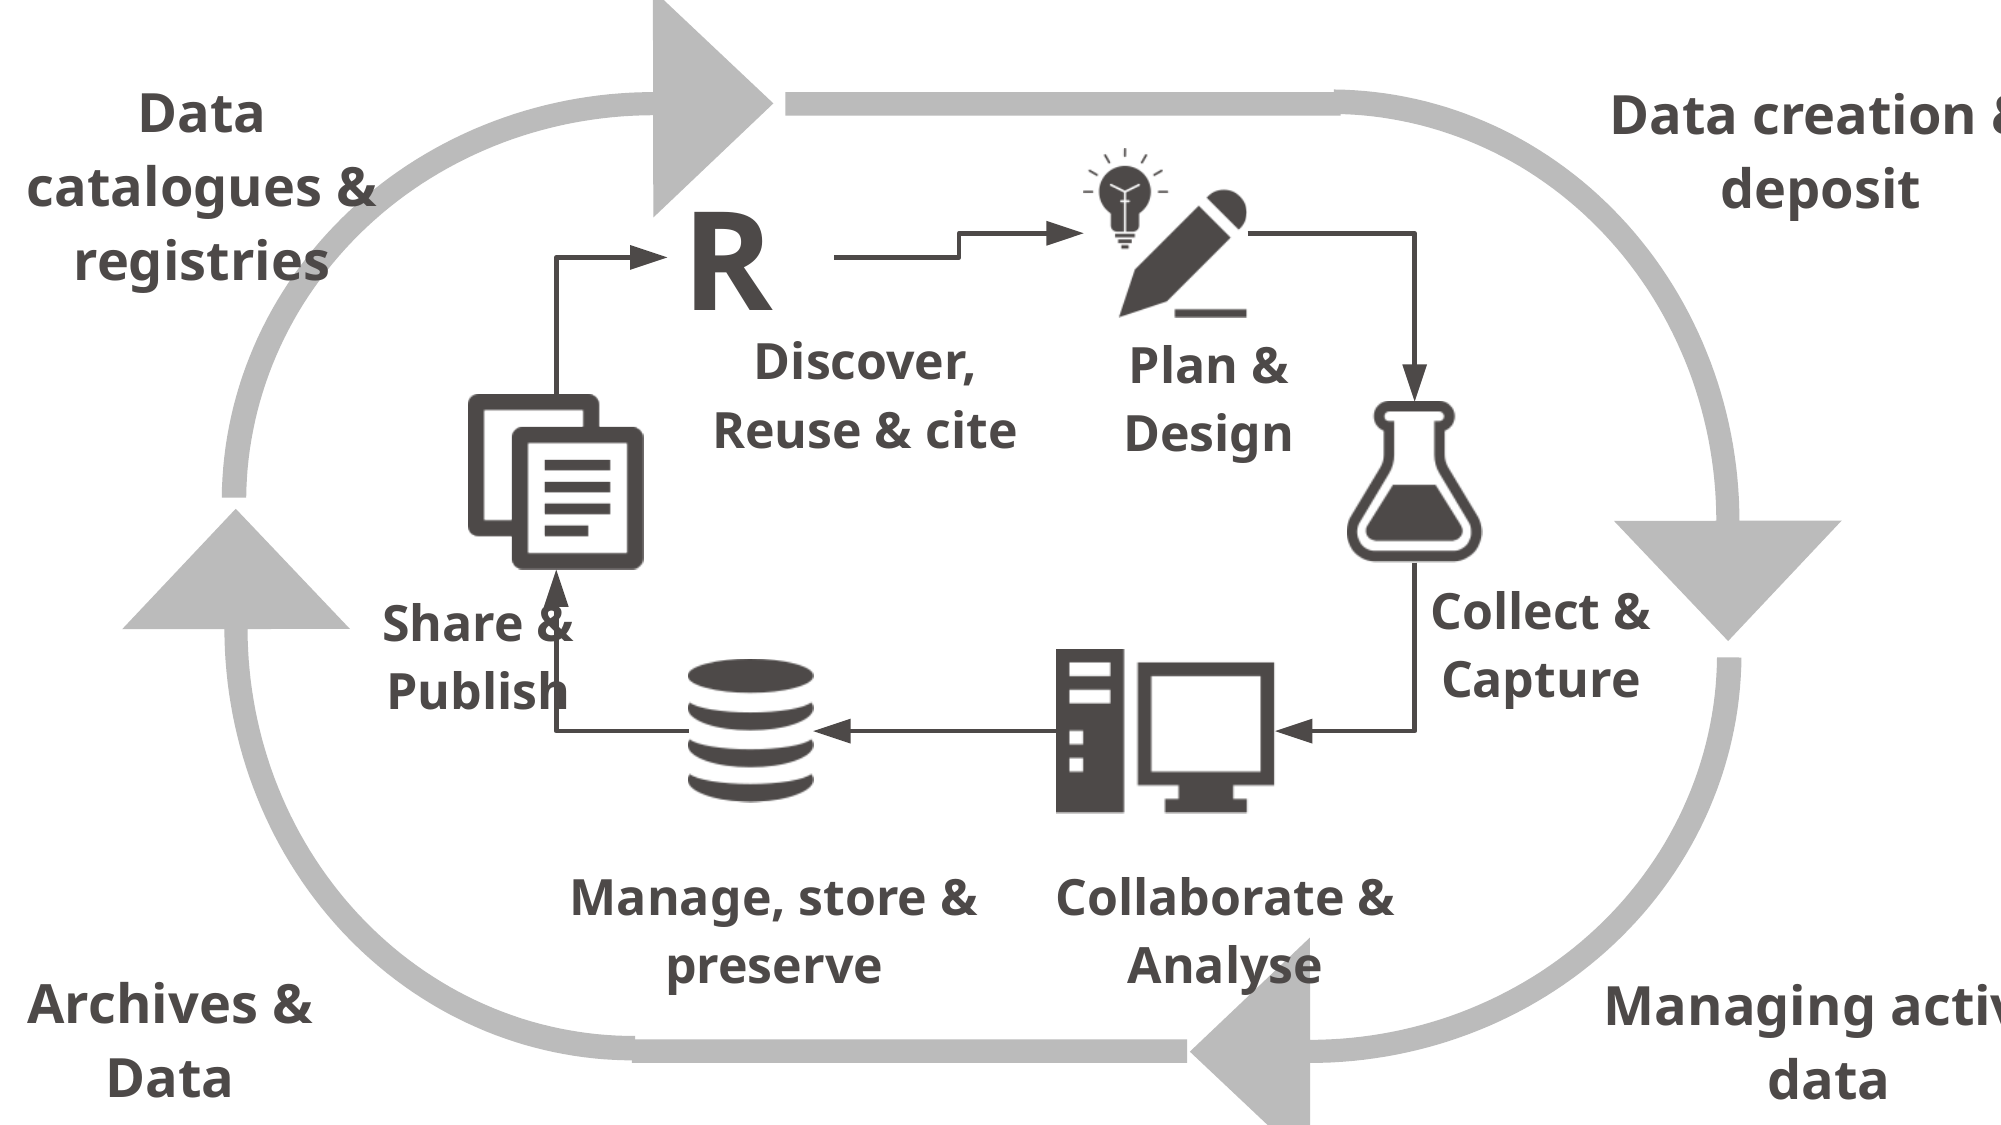

Data catalogues & registries
Data creation &
deposit
R
Discover,
Reuse & cite
Plan &
Design
Collect &
Capture
Share &
Publish
Manage, store &
preserve
Collaborate &
Analyse
Archives &
Data repositories
Managing active
data